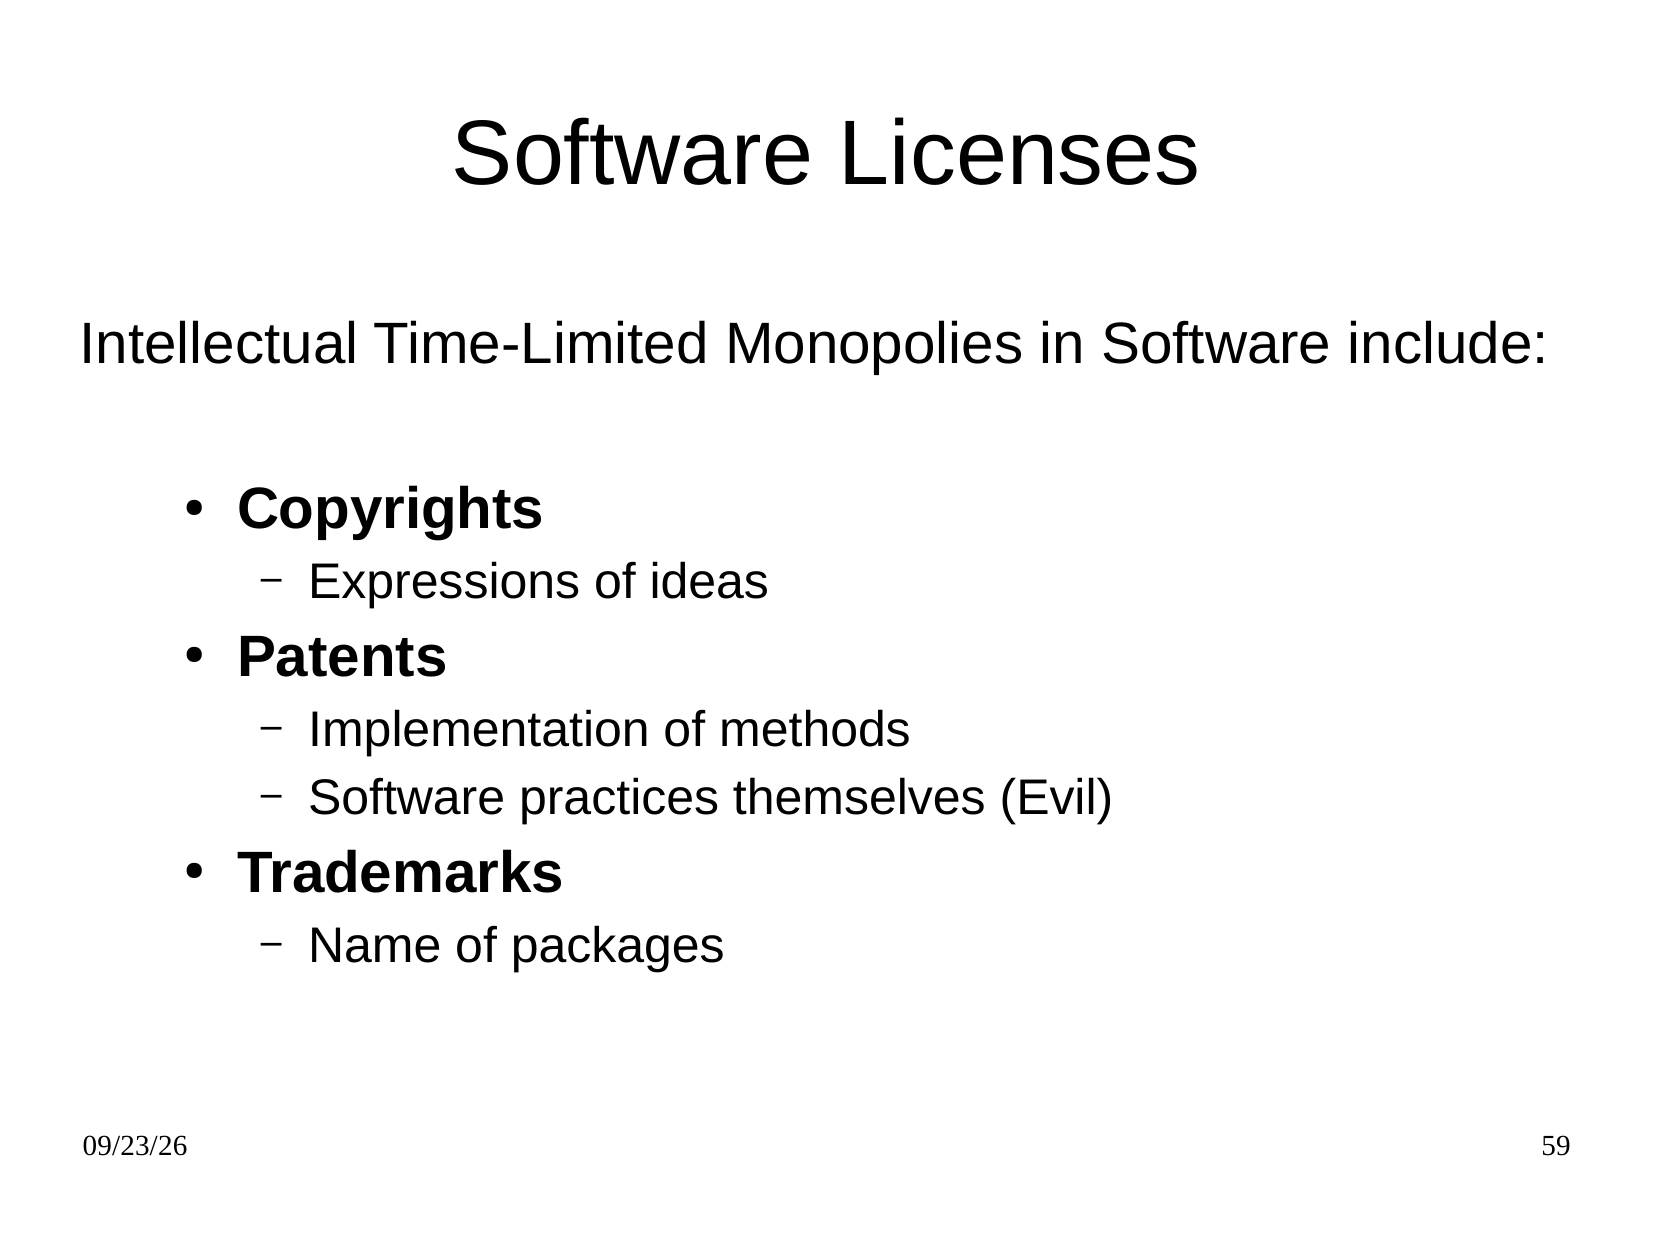

# Software Licenses
Intellectual Time-Limited Monopolies in Software include:
Copyrights
Expressions of ideas
Patents
Implementation of methods
Software practices themselves (Evil)
Trademarks
Name of packages
59